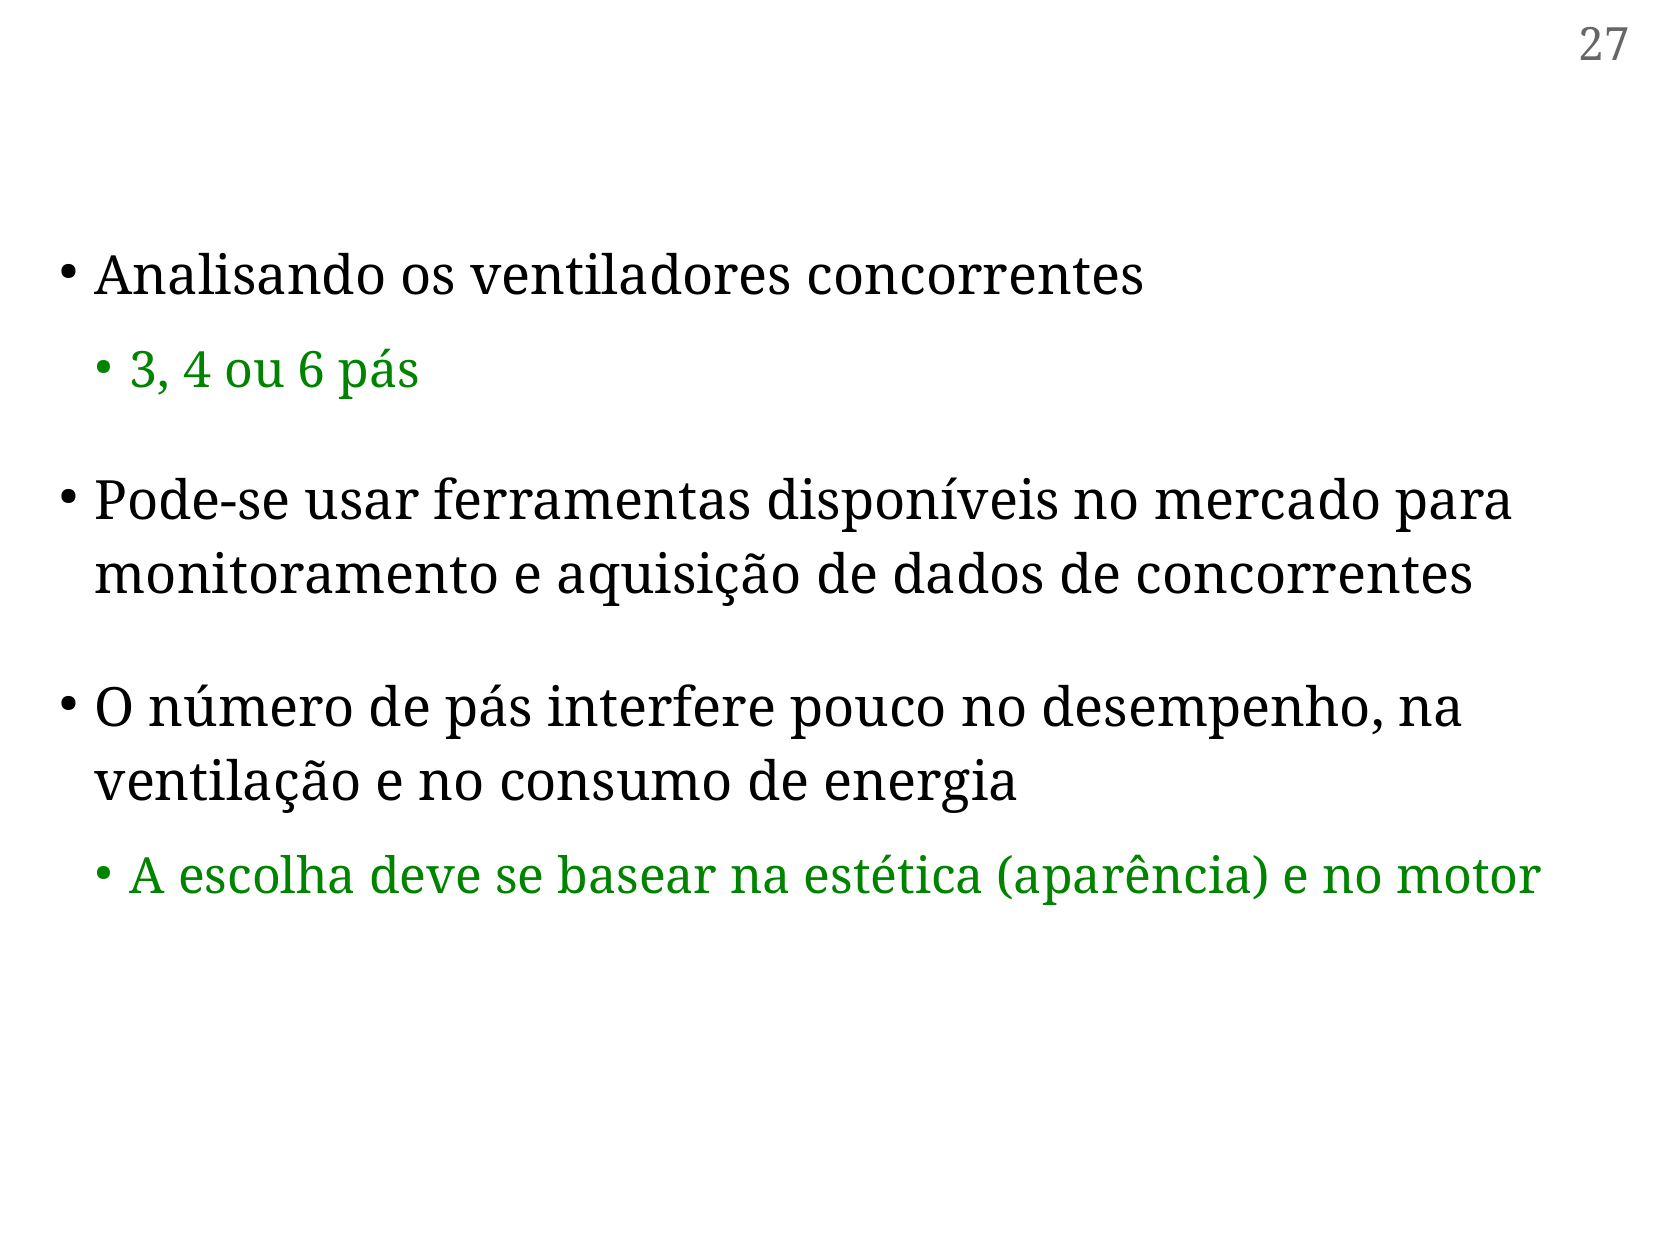

27
#
Analisando os ventiladores concorrentes
3, 4 ou 6 pás
Pode-se usar ferramentas disponíveis no mercado para monitoramento e aquisição de dados de concorrentes
O número de pás interfere pouco no desempenho, na ventilação e no consumo de energia
A escolha deve se basear na estética (aparência) e no motor